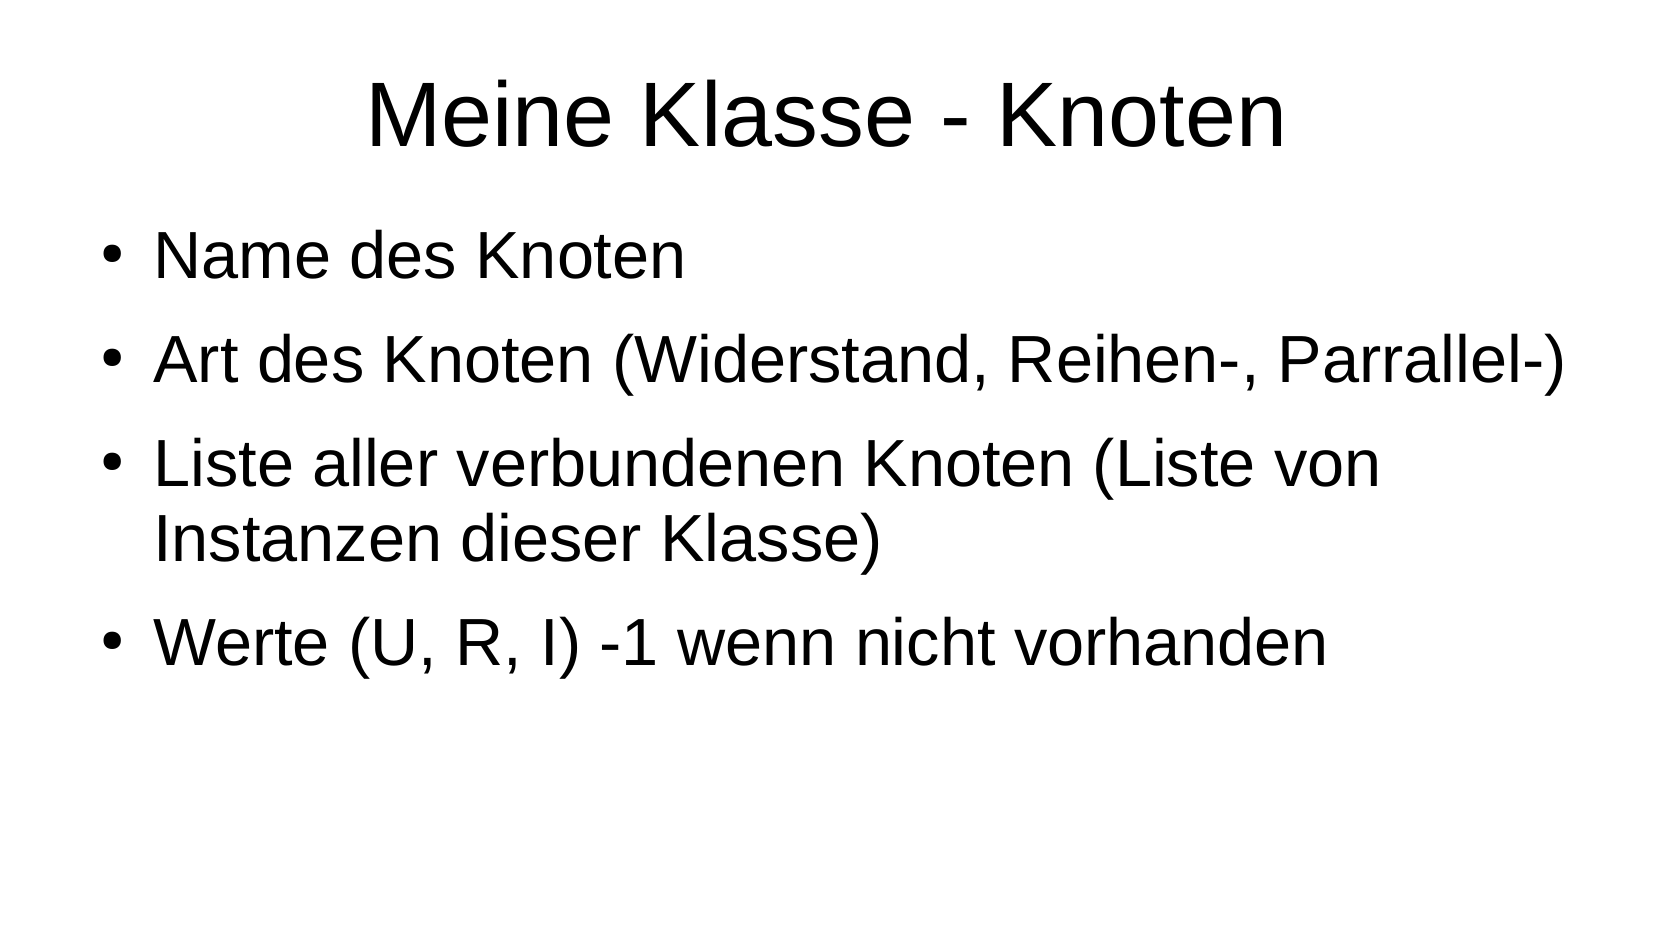

# Meine Klasse - Knoten
Name des Knoten
Art des Knoten (Widerstand, Reihen-, Parrallel-)
Liste aller verbundenen Knoten (Liste von Instanzen dieser Klasse)
Werte (U, R, I) -1 wenn nicht vorhanden